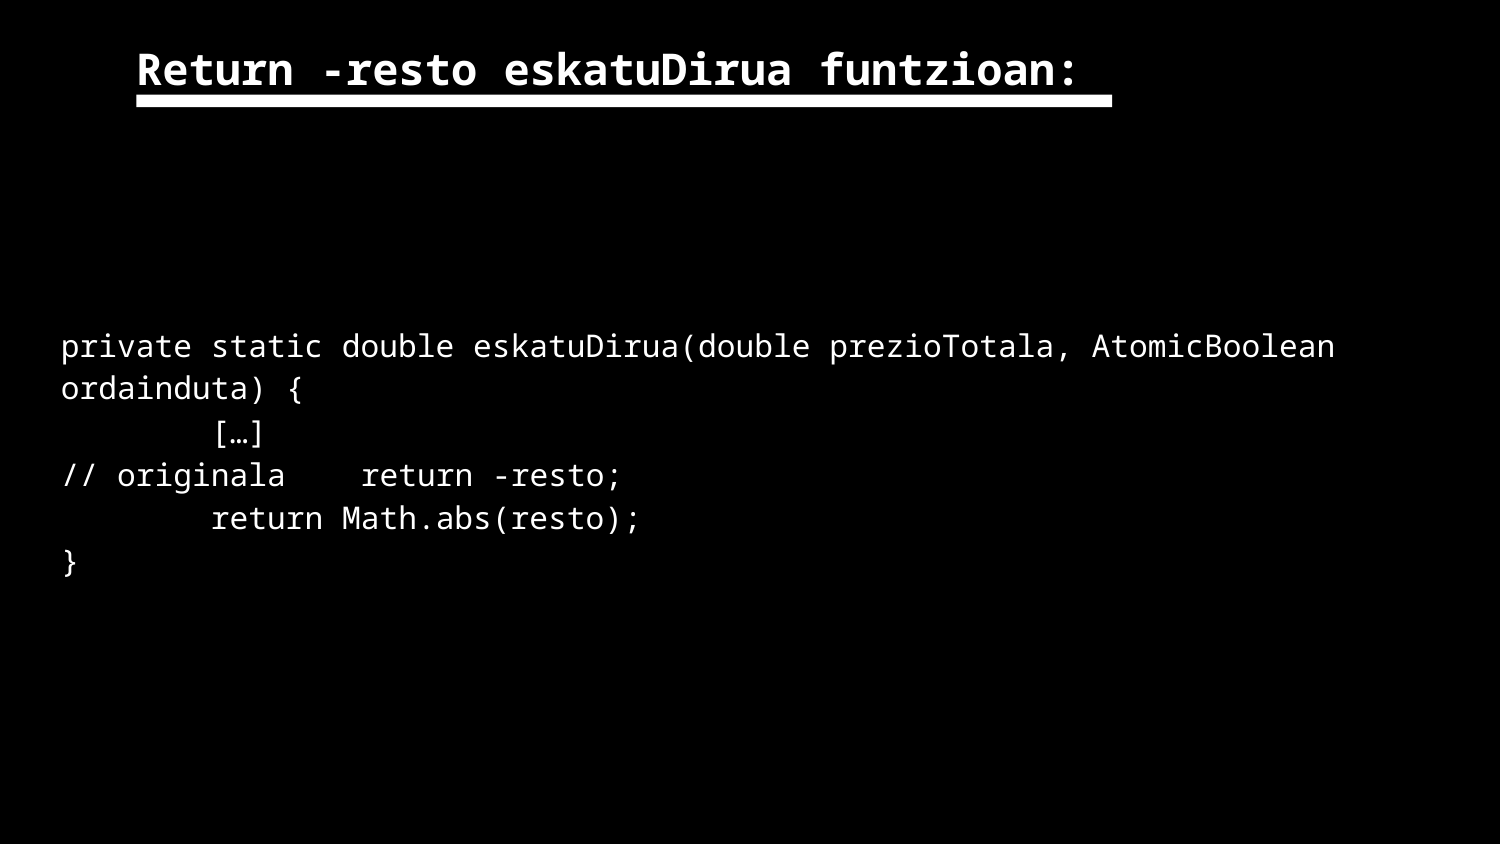

Return -resto eskatuDirua funtzioan:
# private static double eskatuDirua(double prezioTotala, AtomicBoolean ordainduta) {
		[…]
// originala 	return -resto;
return Math.abs(resto);
}